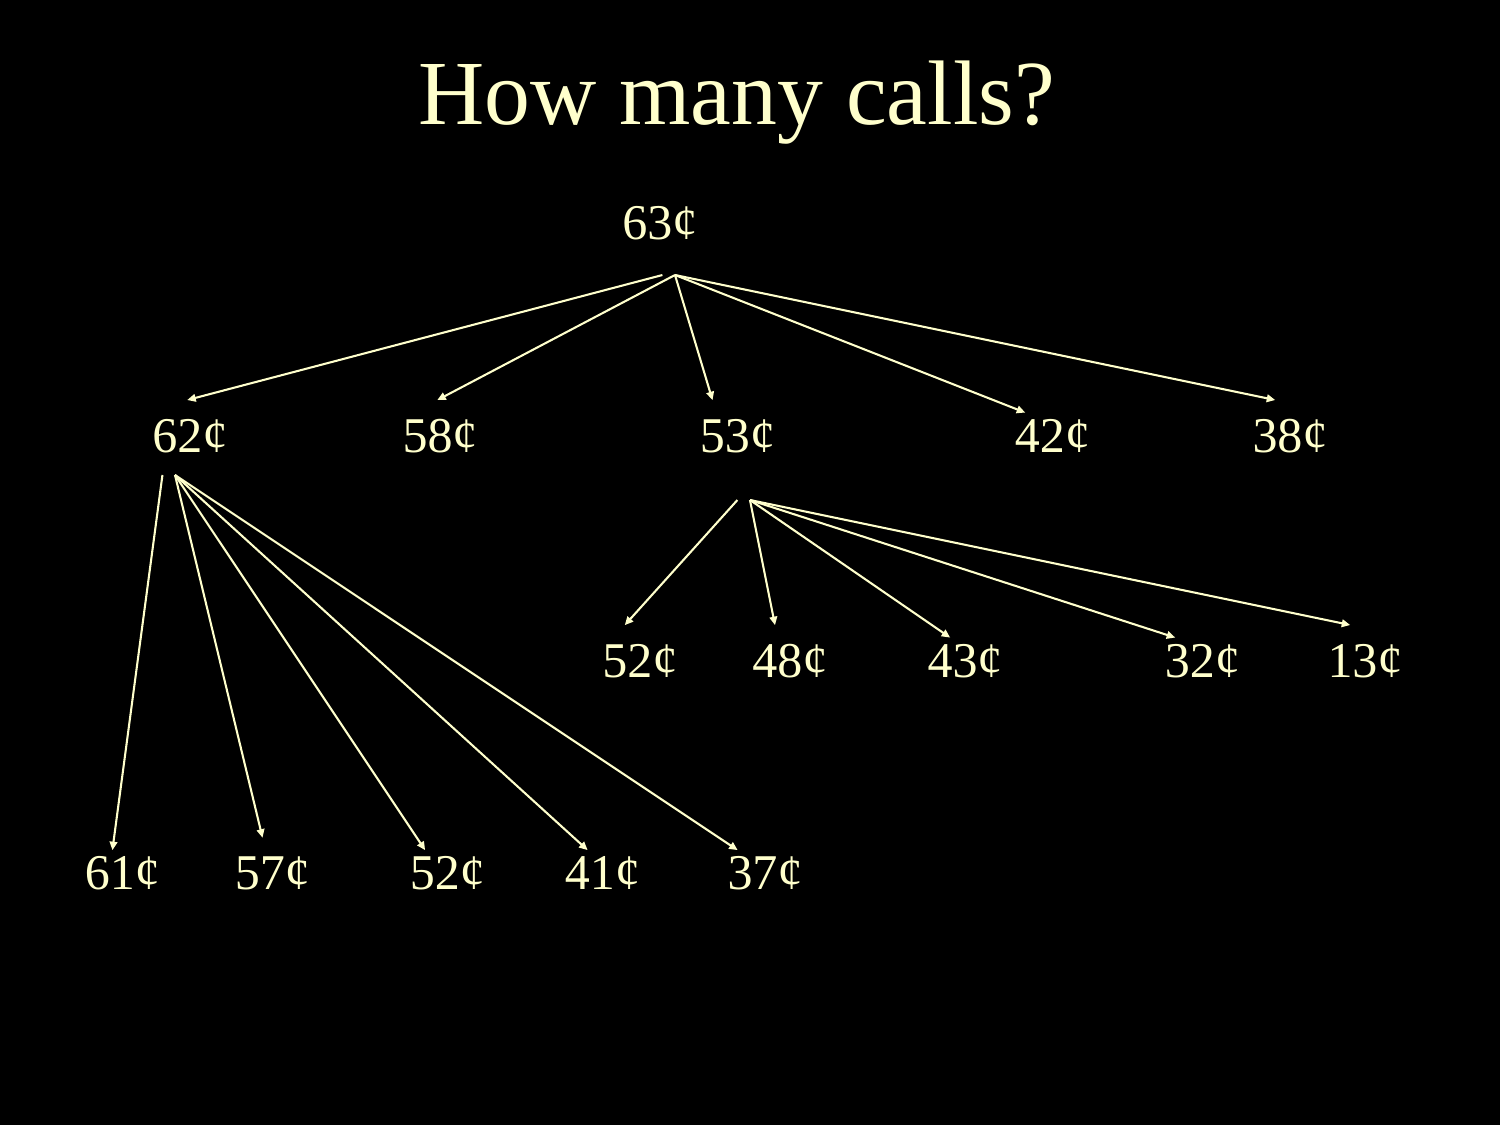

# How many calls?
63¢
62¢
58¢
53¢
42¢
38¢
52¢
48¢
43¢
32¢
13¢
61¢
57¢
52¢
41¢
37¢